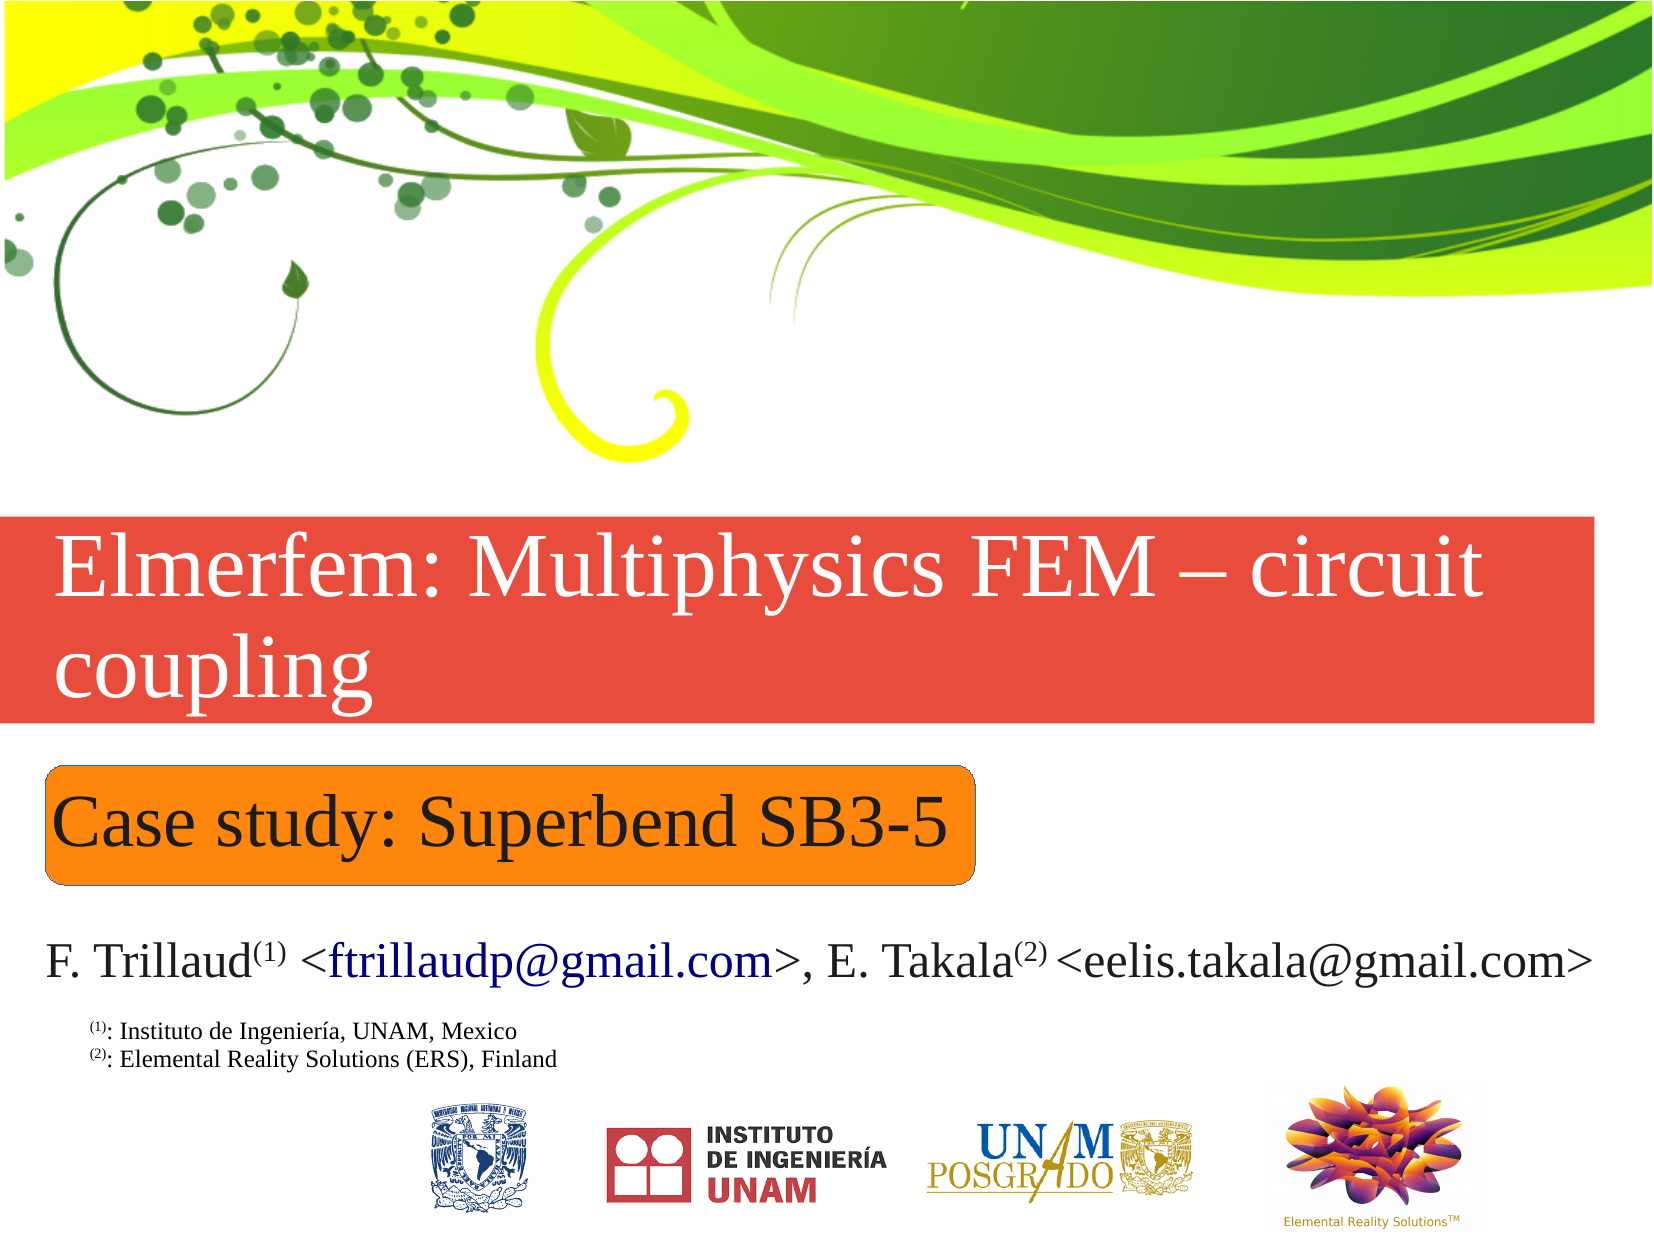

# Elmerfem: Multiphysics FEM – circuit coupling
Case study: Superbend SB3-5
F. Trillaud(1) <ftrillaudp@gmail.com>, E. Takala(2) <eelis.takala@gmail.com>
(1): Instituto de Ingeniería, UNAM, Mexico
(2): Elemental Reality Solutions (ERS), Finland